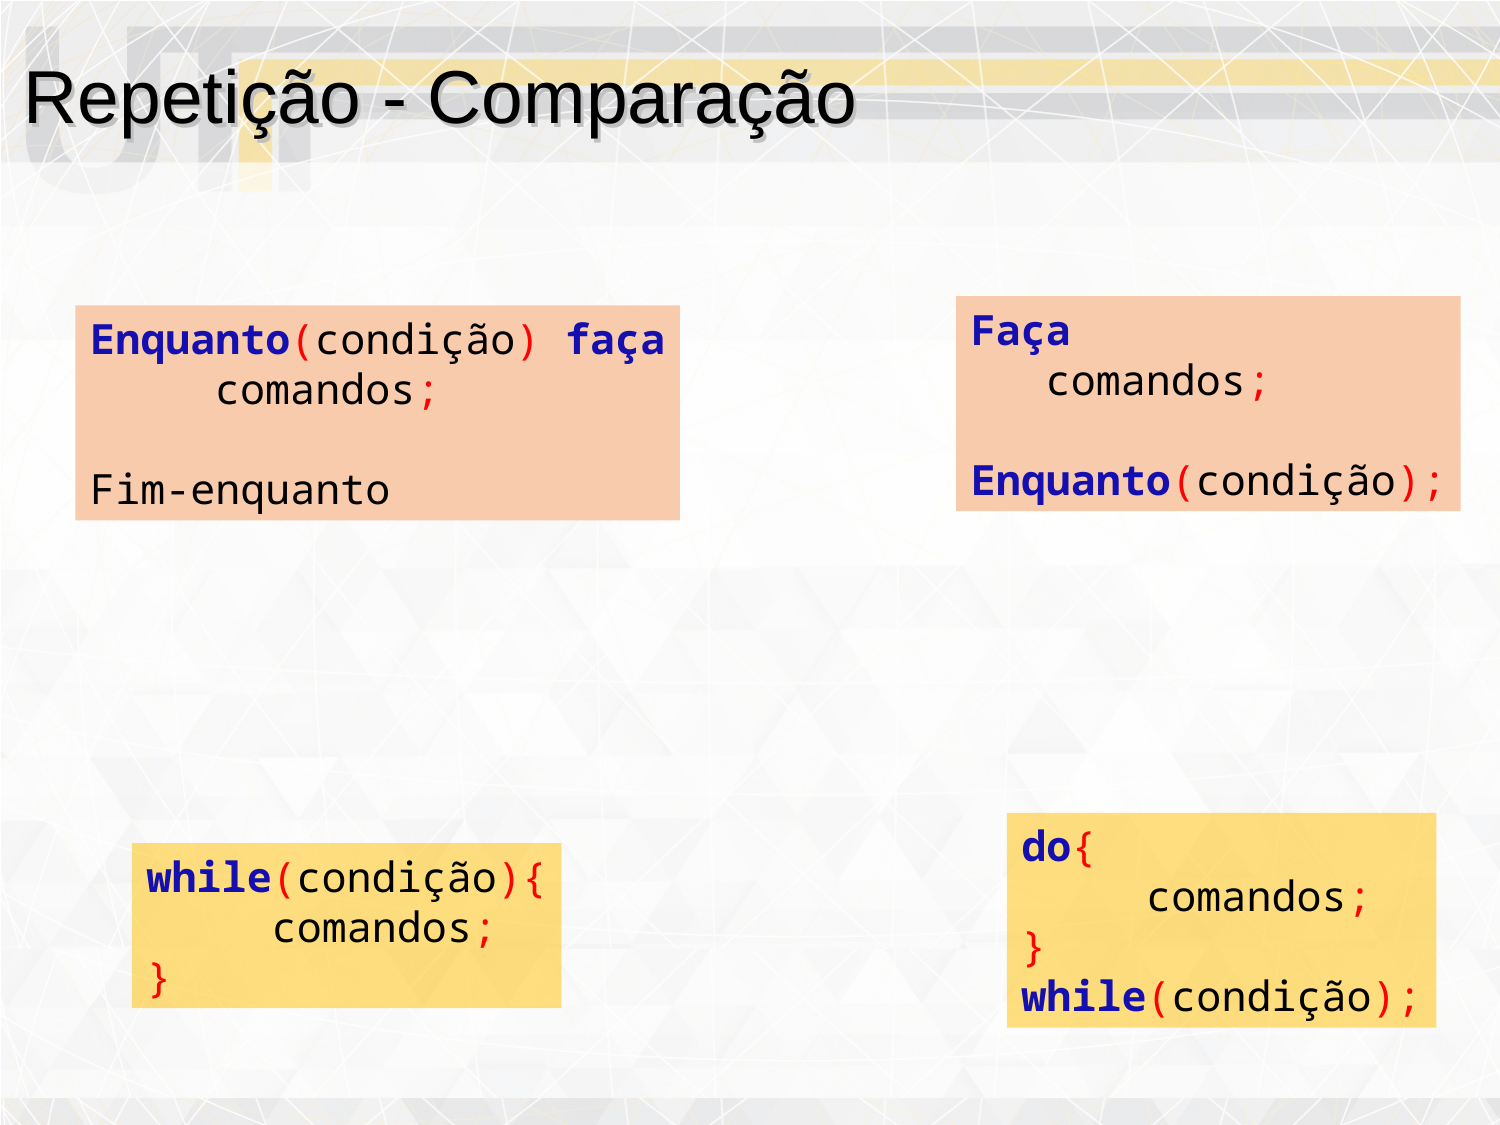

# Repetição - Comparação
Faça
 comandos;
Enquanto(condição);
Enquanto(condição) faça
 comandos;
Fim-enquanto
do{
 comandos;
}
while(condição);
while(condição){
 comandos;
}